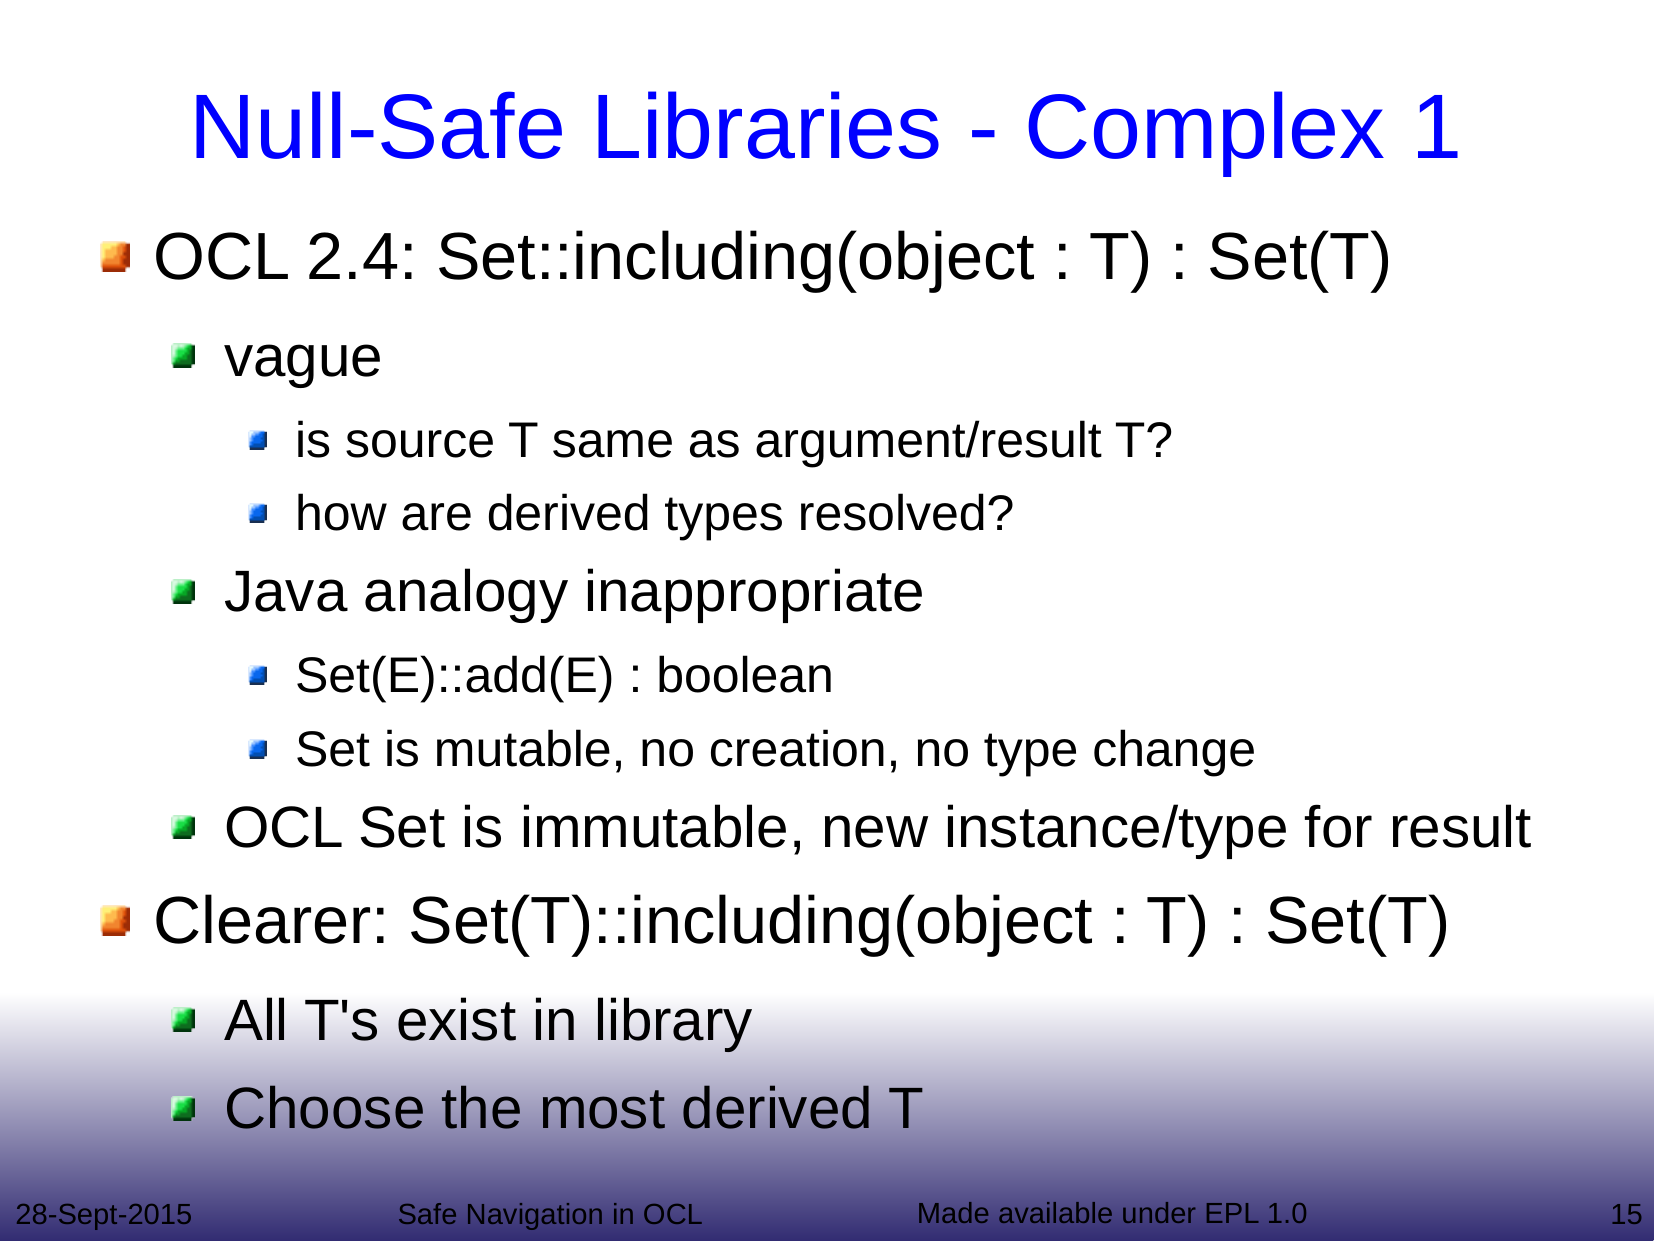

# Null-Safe Libraries - Complex 1
OCL 2.4: Set::including(object : T) : Set(T)
vague
is source T same as argument/result T?
how are derived types resolved?
Java analogy inappropriate
Set(E)::add(E) : boolean
Set is mutable, no creation, no type change
OCL Set is immutable, new instance/type for result
Clearer: Set(T)::including(object : T) : Set(T)
All T's exist in library
Choose the most derived T
28-Sept-2015
Safe Navigation in OCL
15